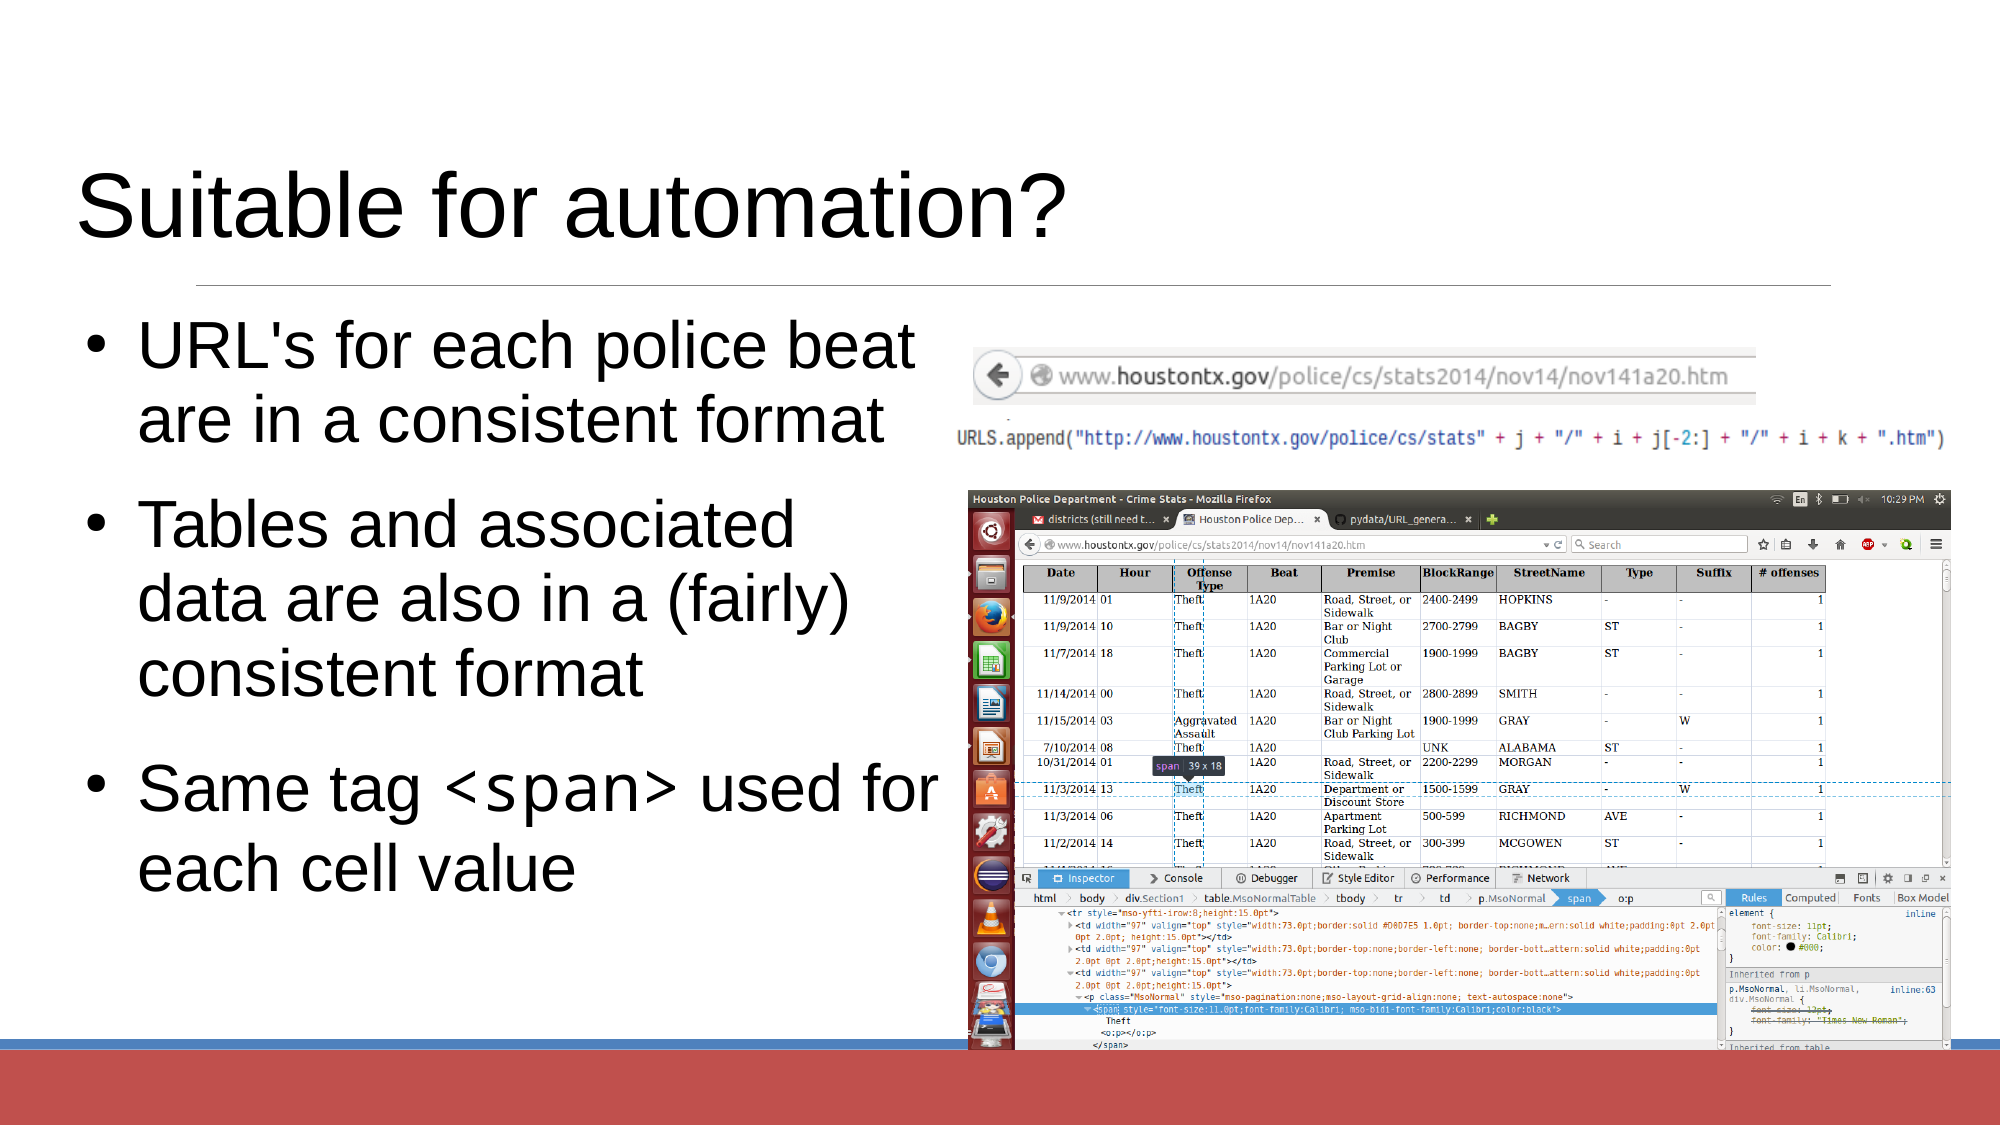

# Suitable for automation?
URL's for each police beat are in a consistent format
Tables and associated data are also in a (fairly) consistent format
Same tag <span> used for each cell value